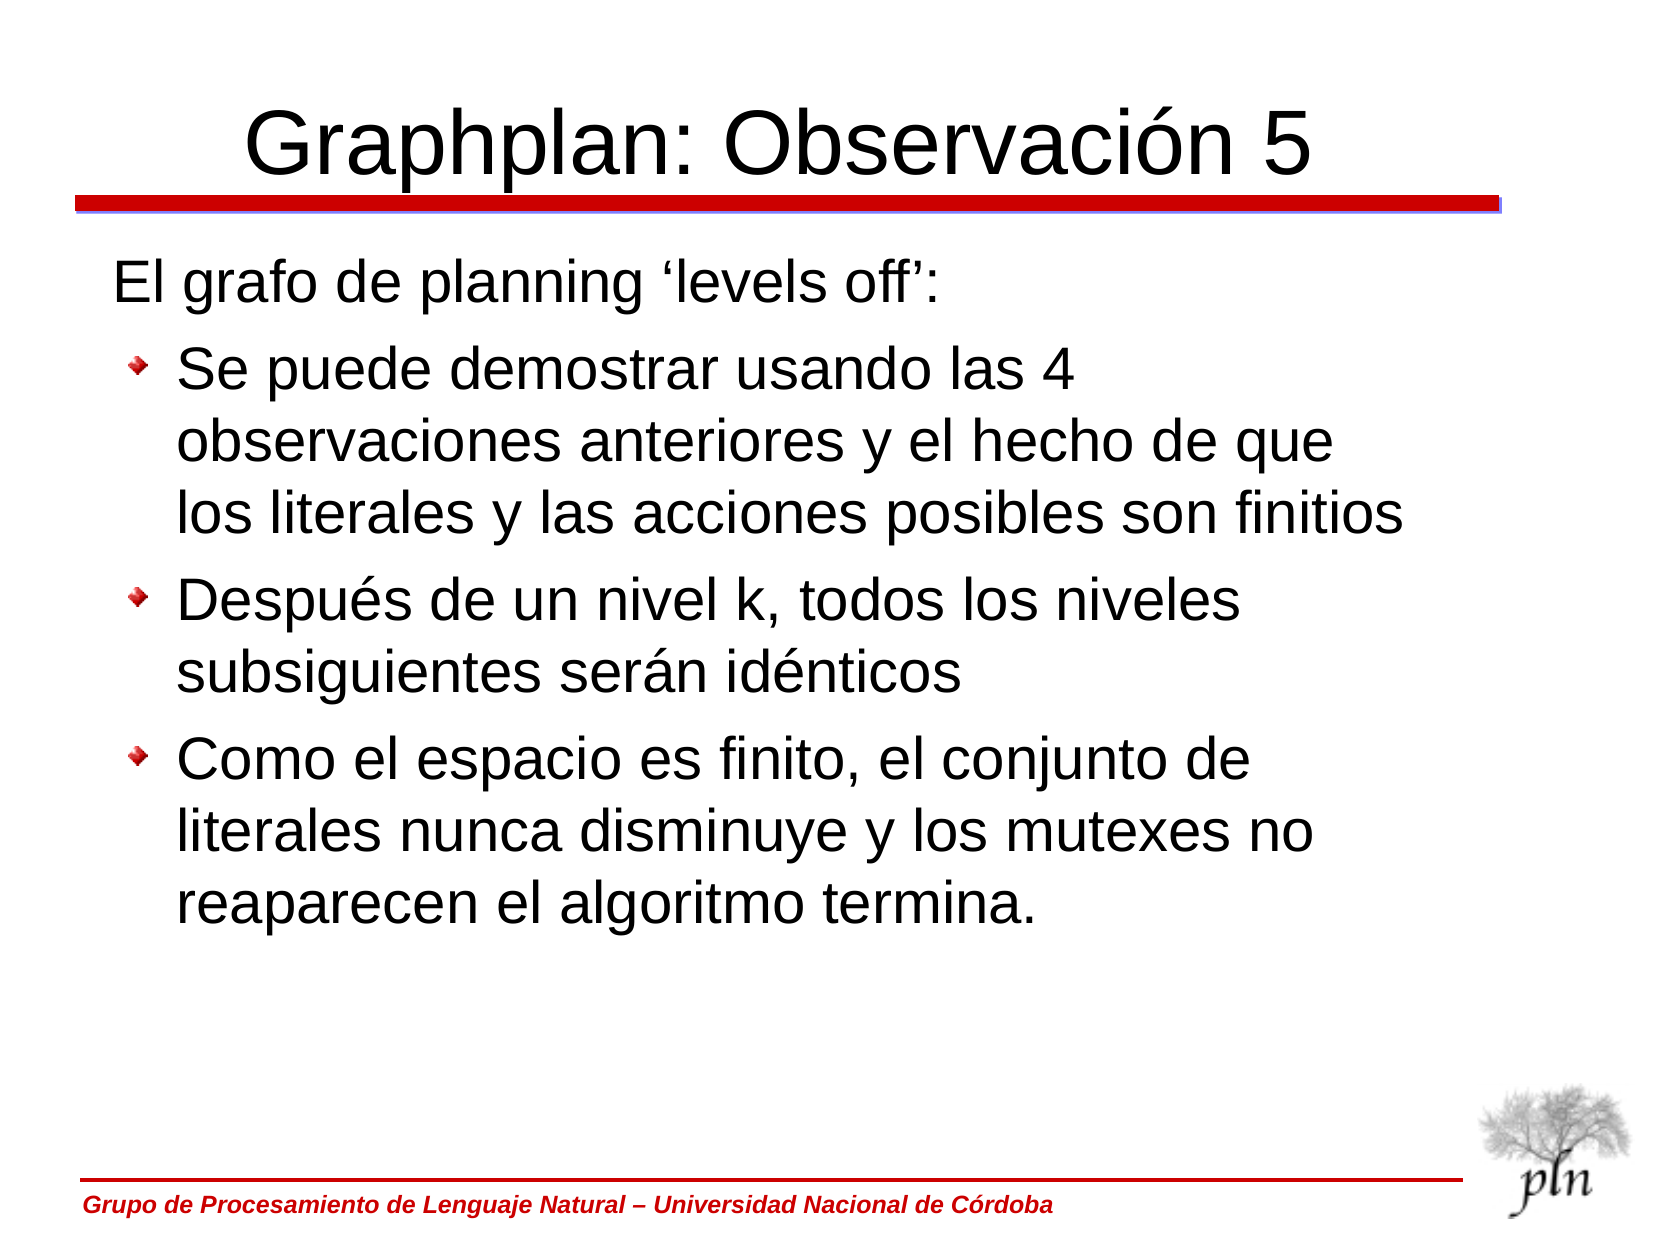

# Graphplan: Observación 5
El grafo de planning ‘levels off’:
Se puede demostrar usando las 4 observaciones anteriores y el hecho de que los literales y las acciones posibles son finitios
Después de un nivel k, todos los niveles subsiguientes serán idénticos
Como el espacio es finito, el conjunto de literales nunca disminuye y los mutexes no reaparecen el algoritmo termina.